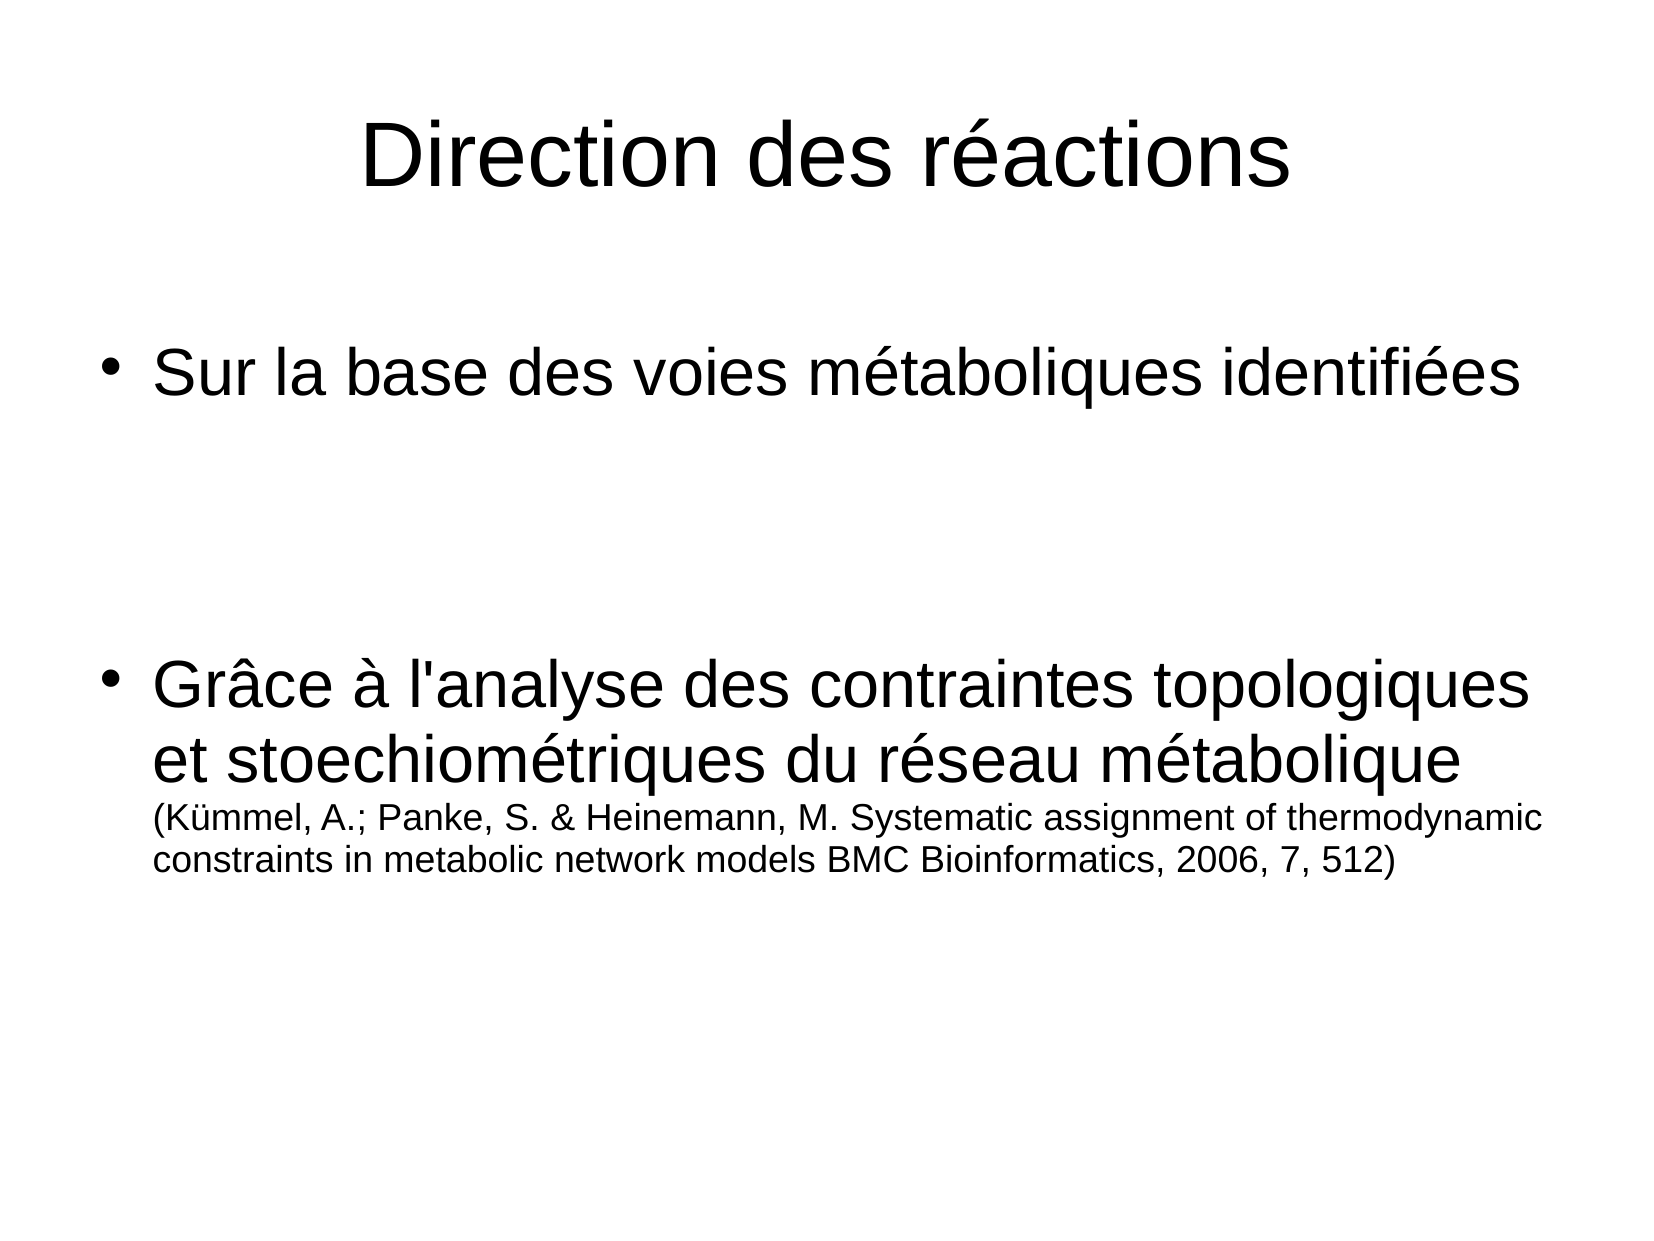

# Direction des réactions
Sur la base des voies métaboliques identifiées
Grâce à l'analyse des contraintes topologiques et stoechiométriques du réseau métabolique (Kümmel, A.; Panke, S. & Heinemann, M. Systematic assignment of thermodynamic constraints in metabolic network models BMC Bioinformatics, 2006, 7, 512)